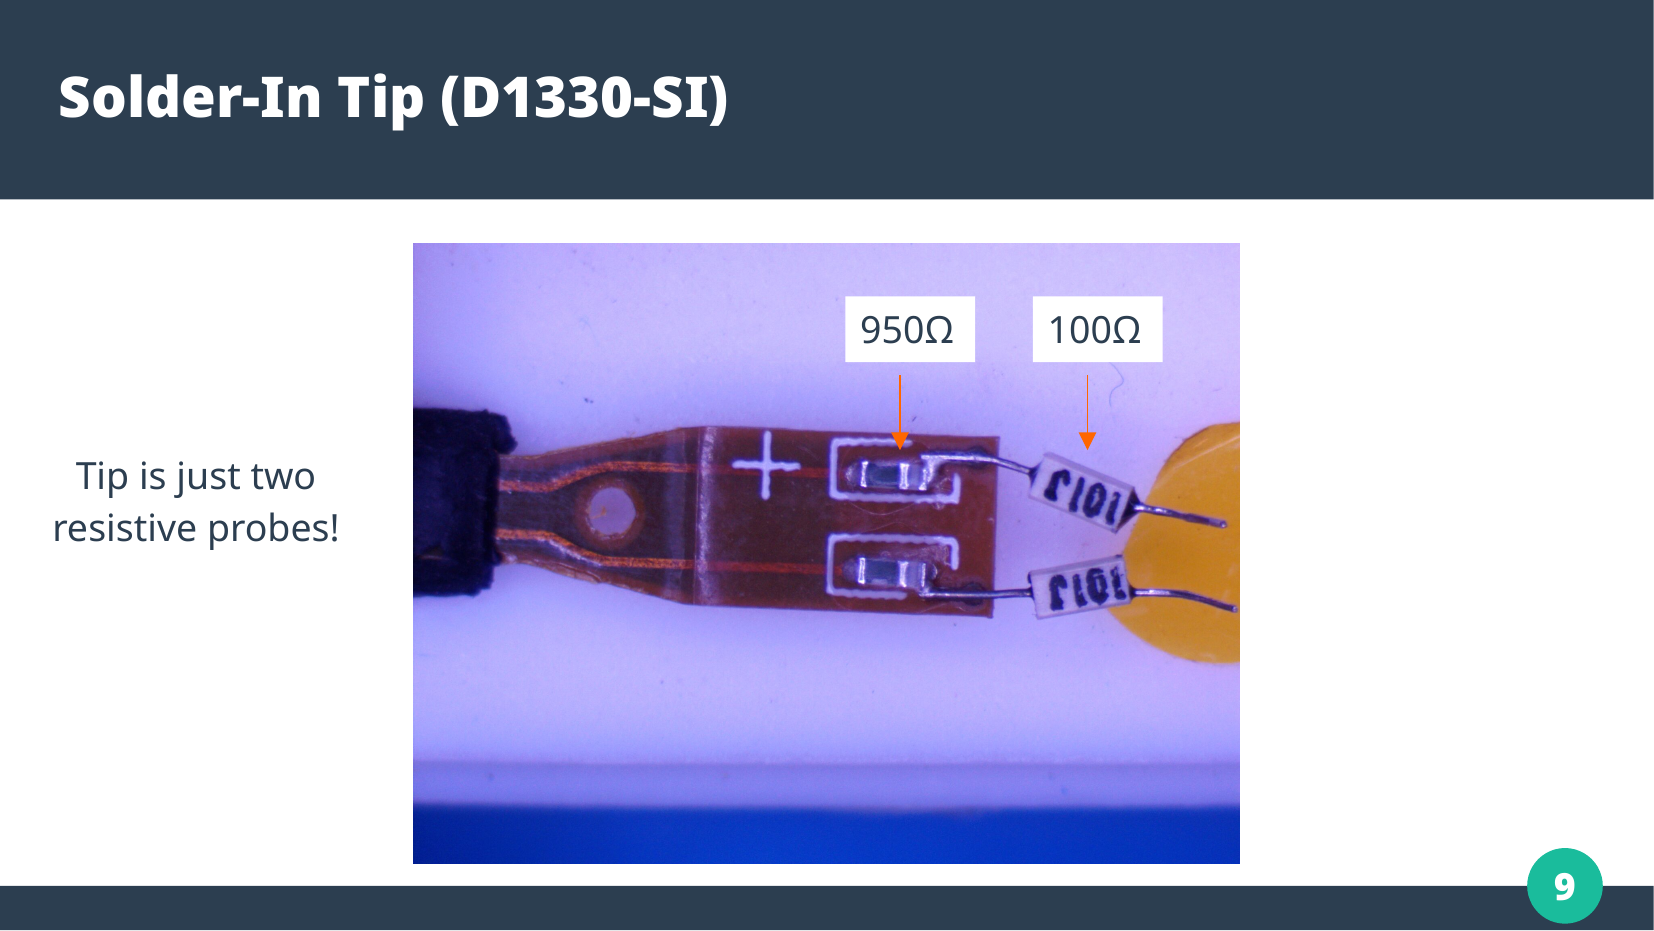

# Solder-In Tip (D1330-SI)
950Ω
100Ω
Tip is just two
resistive probes!